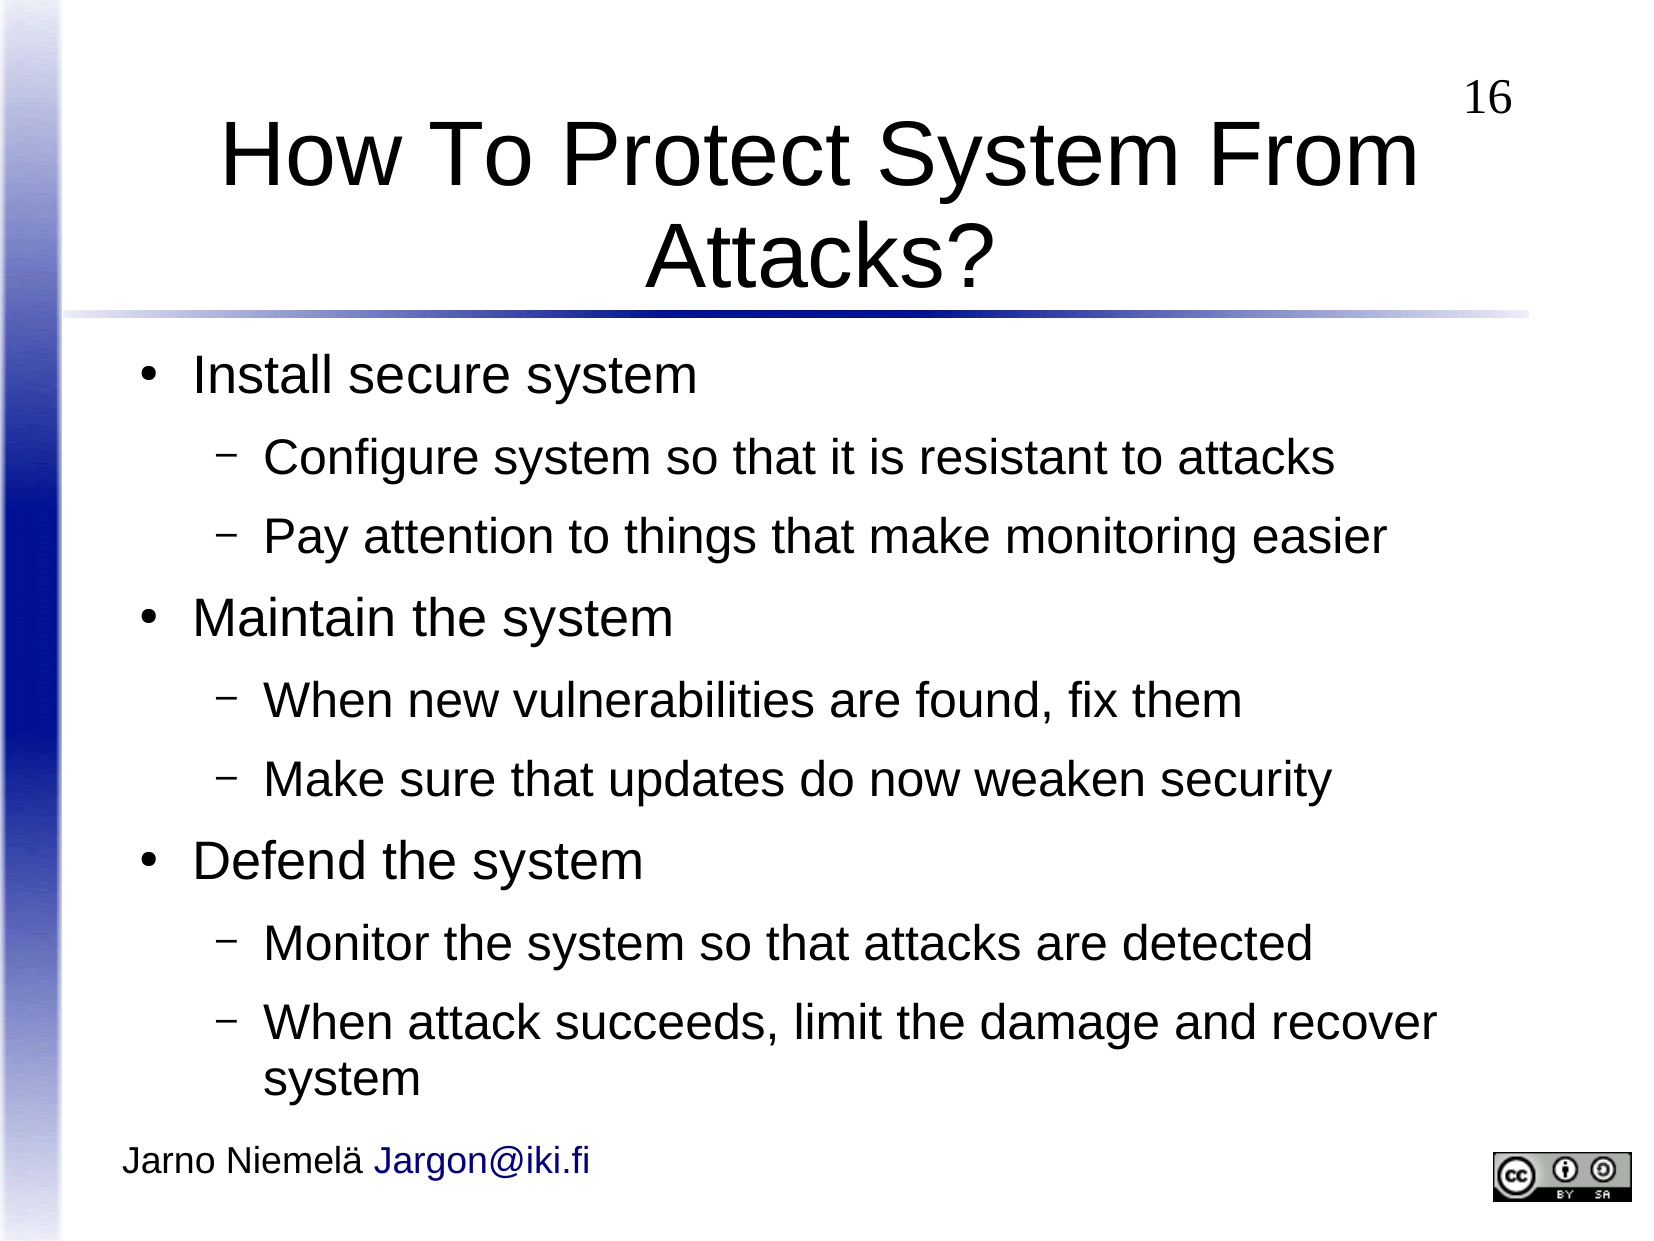

# How To Protect System From Attacks?
Install secure system
Configure system so that it is resistant to attacks
Pay attention to things that make monitoring easier
Maintain the system
When new vulnerabilities are found, fix them
Make sure that updates do now weaken security
Defend the system
Monitor the system so that attacks are detected
When attack succeeds, limit the damage and recover system